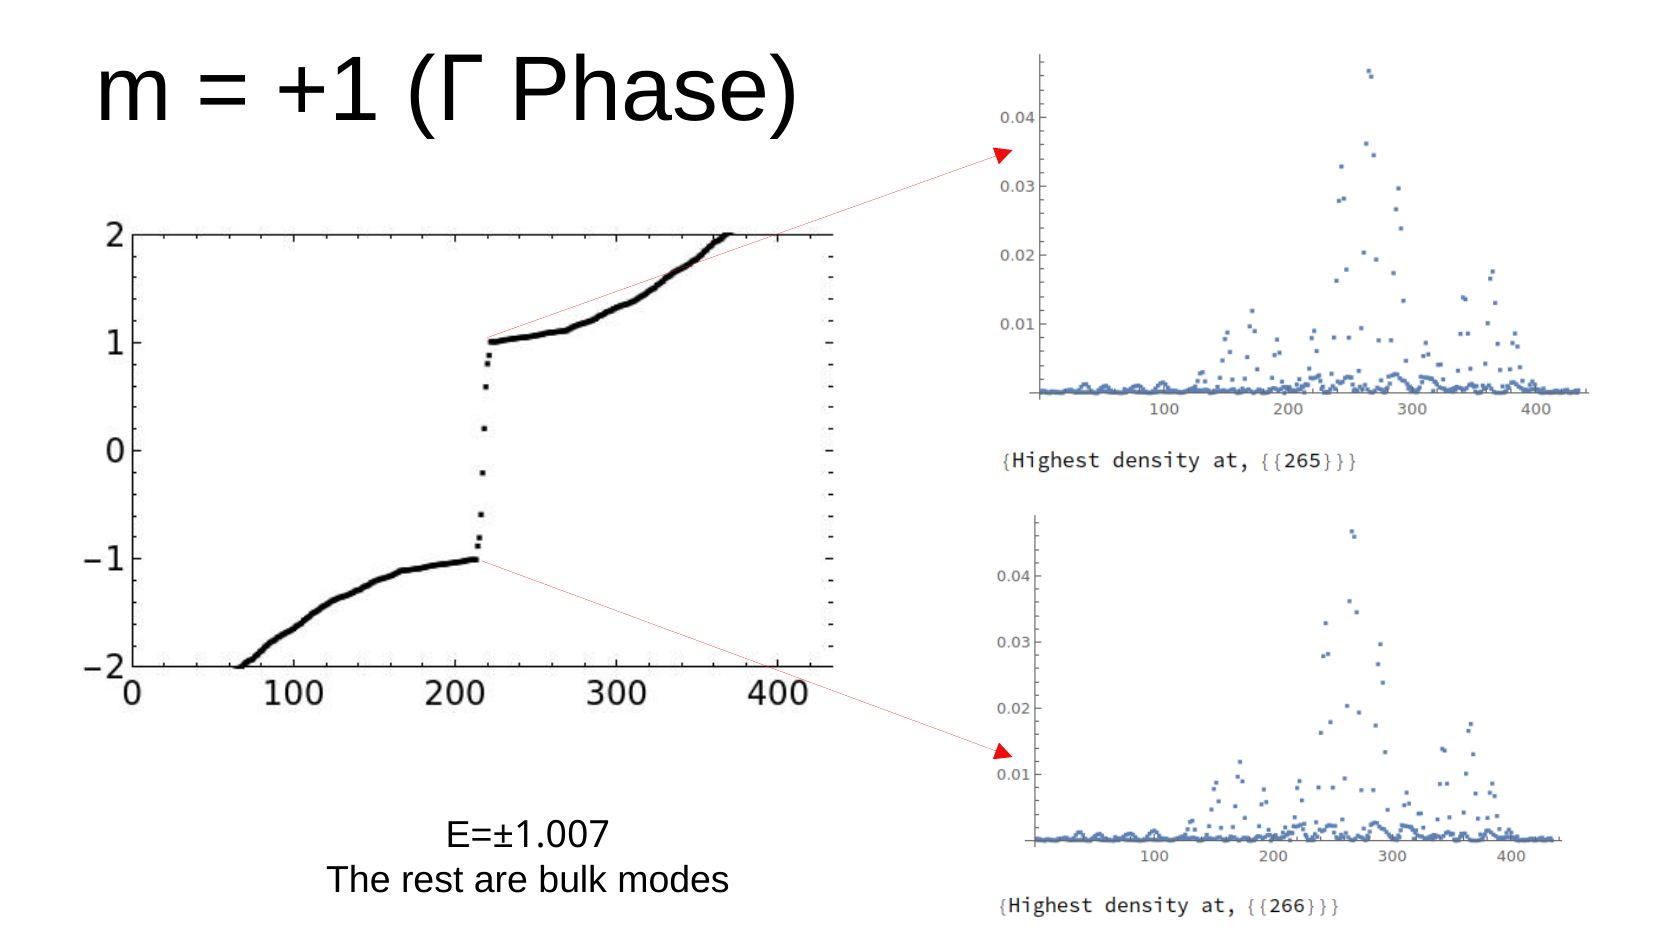

# m = +1 (Γ Phase)
E=±1.007
The rest are bulk modes